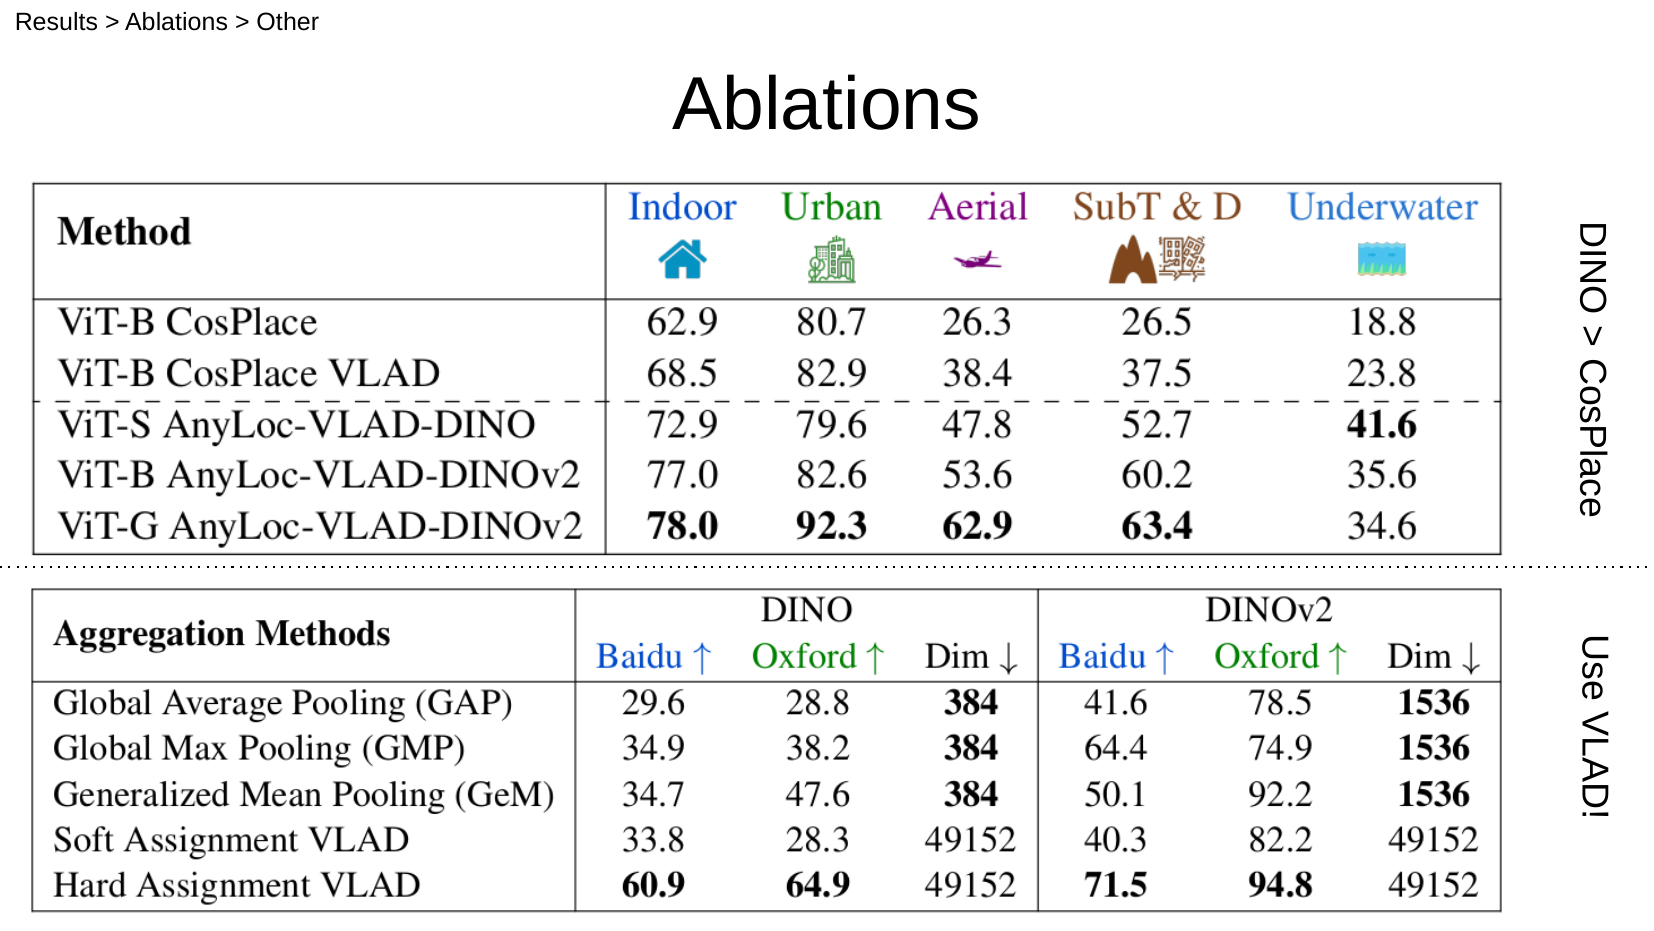

Results > Ablations > Other
# Ablations
DINO > CosPlace
Use VLAD!